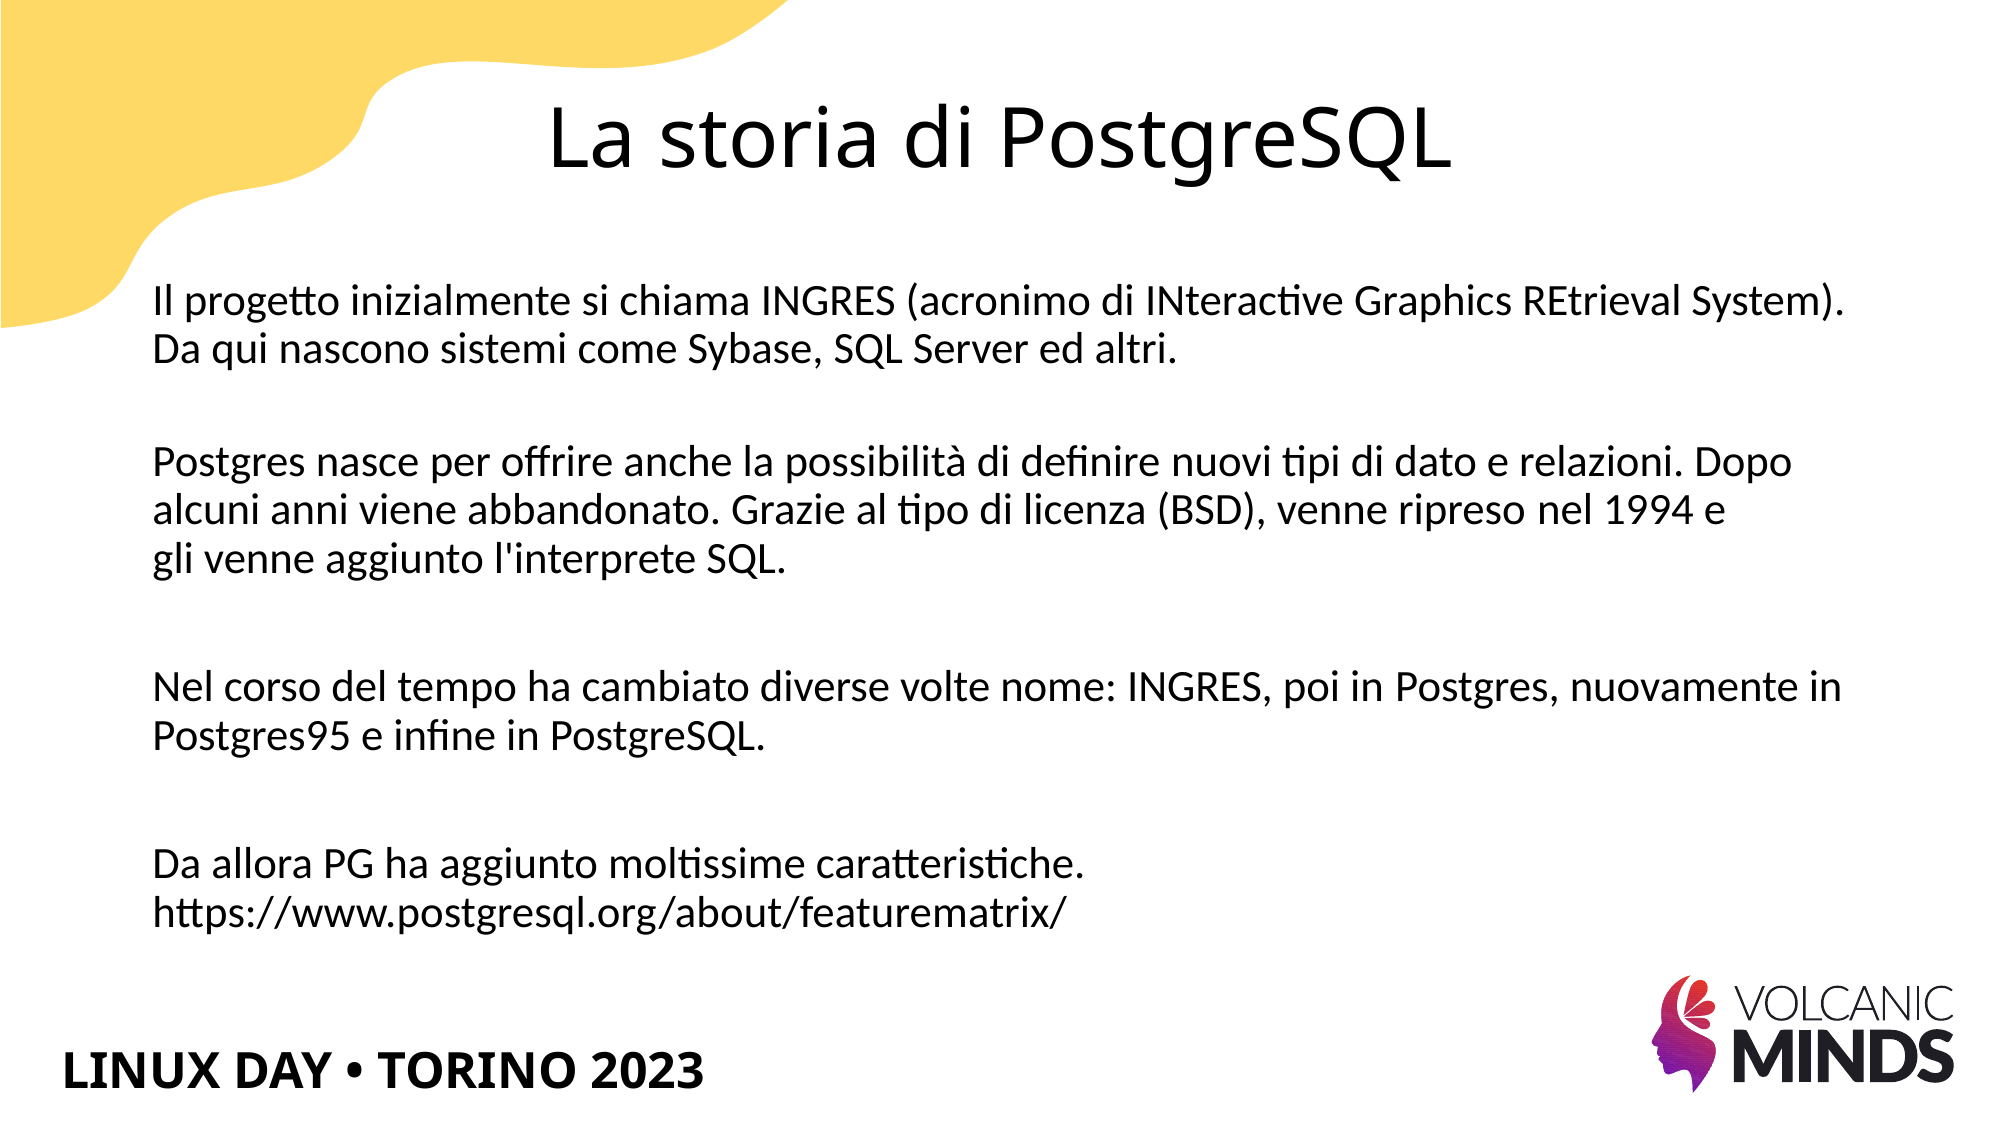

La storia di PostgreSQL
# Il progetto inizialmente si chiama INGRES (acronimo di INteractive Graphics REtrieval System). Da qui nascono sistemi come Sybase, SQL Server ed altri.
Postgres nasce per offrire anche la possibilità di definire nuovi tipi di dato e relazioni. Dopo alcuni anni viene abbandonato. Grazie al tipo di licenza (BSD), venne ripreso nel 1994 e gli venne aggiunto l'interprete SQL.
Nel corso del tempo ha cambiato diverse volte nome: INGRES, poi in Postgres, nuovamente in Postgres95 e infine in PostgreSQL.
Da allora PG ha aggiunto moltissime caratteristiche.
https://www.postgresql.org/about/featurematrix/
LINUX DAY • TORINO 2023